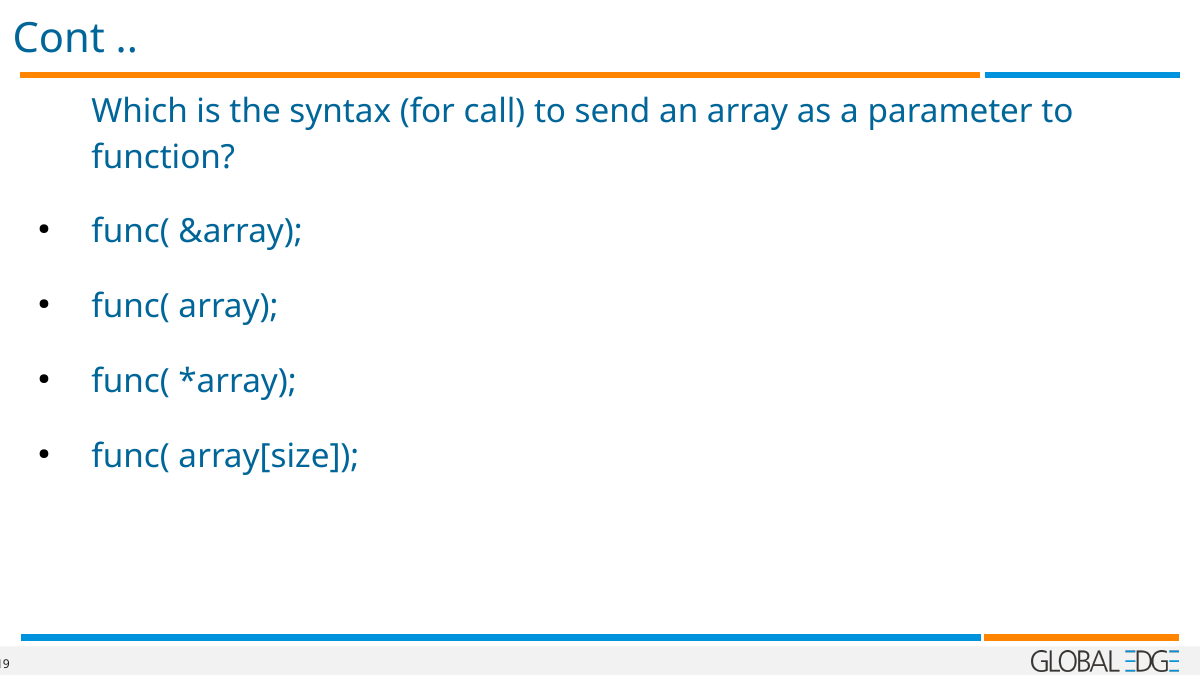

# Cont ..
Which is the syntax (for call) to send an array as a parameter to function?
func( &array);
func( array);
func( *array);
func( array[size]);